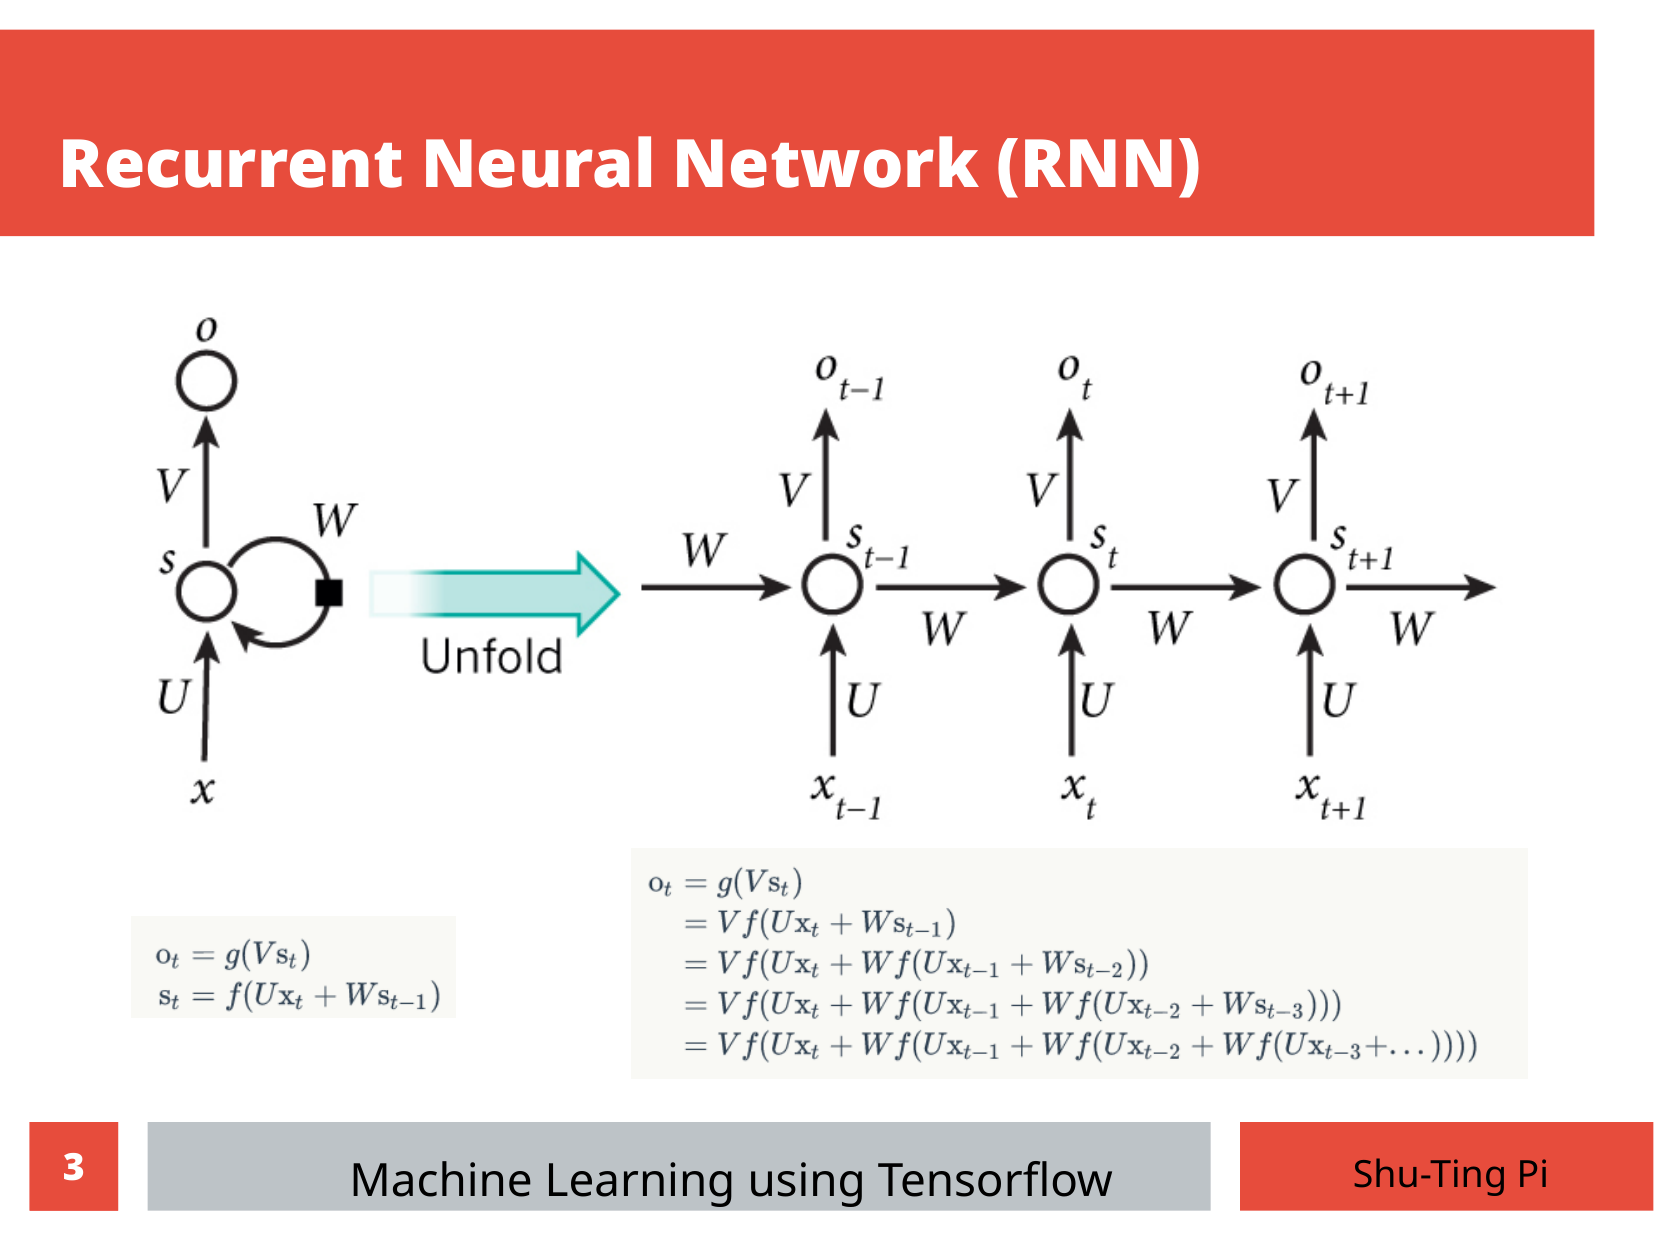

# Recurrent Neural Network (RNN)
3
Machine Learning using Tensorflow
Shu-Ting Pi